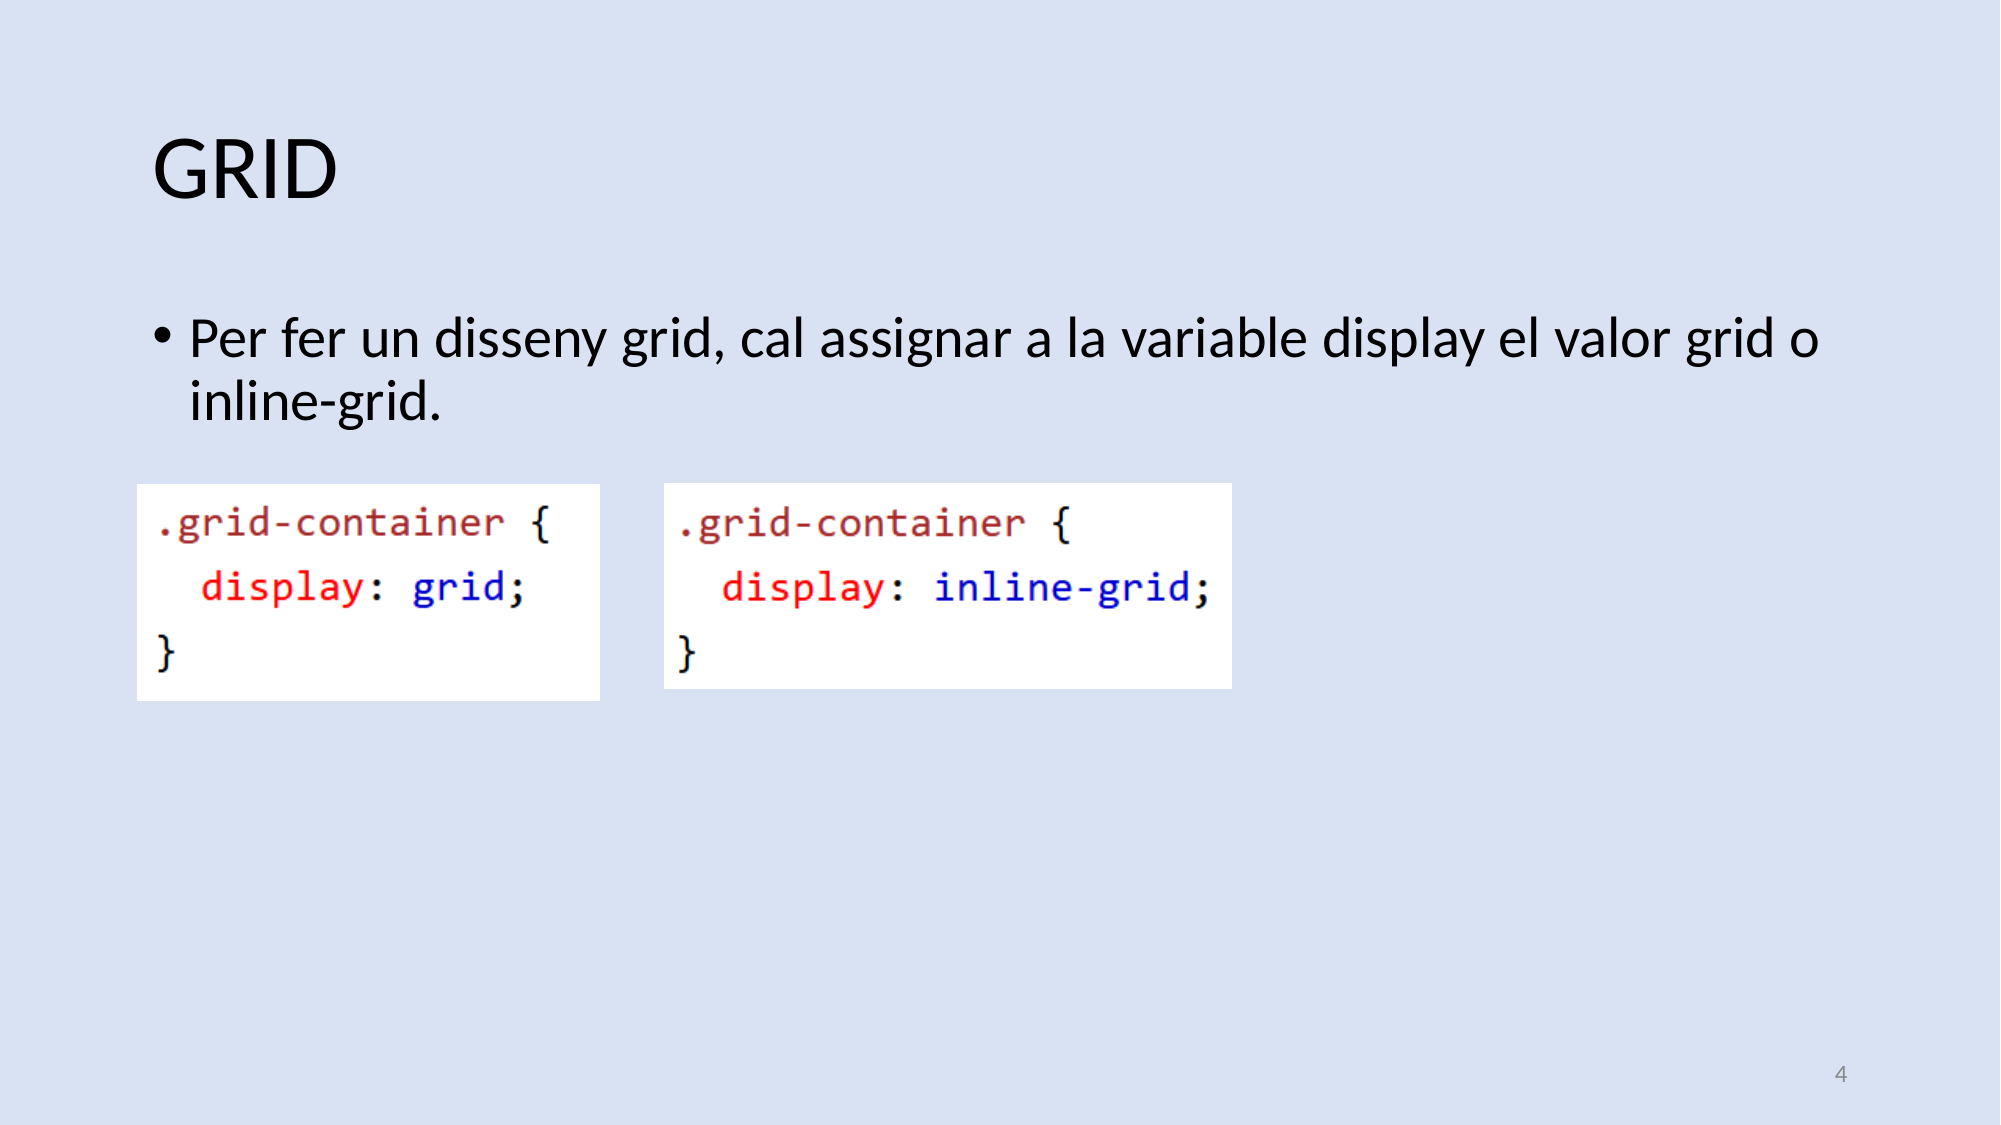

# GRID
Per fer un disseny grid, cal assignar a la variable display el valor grid o inline-grid.